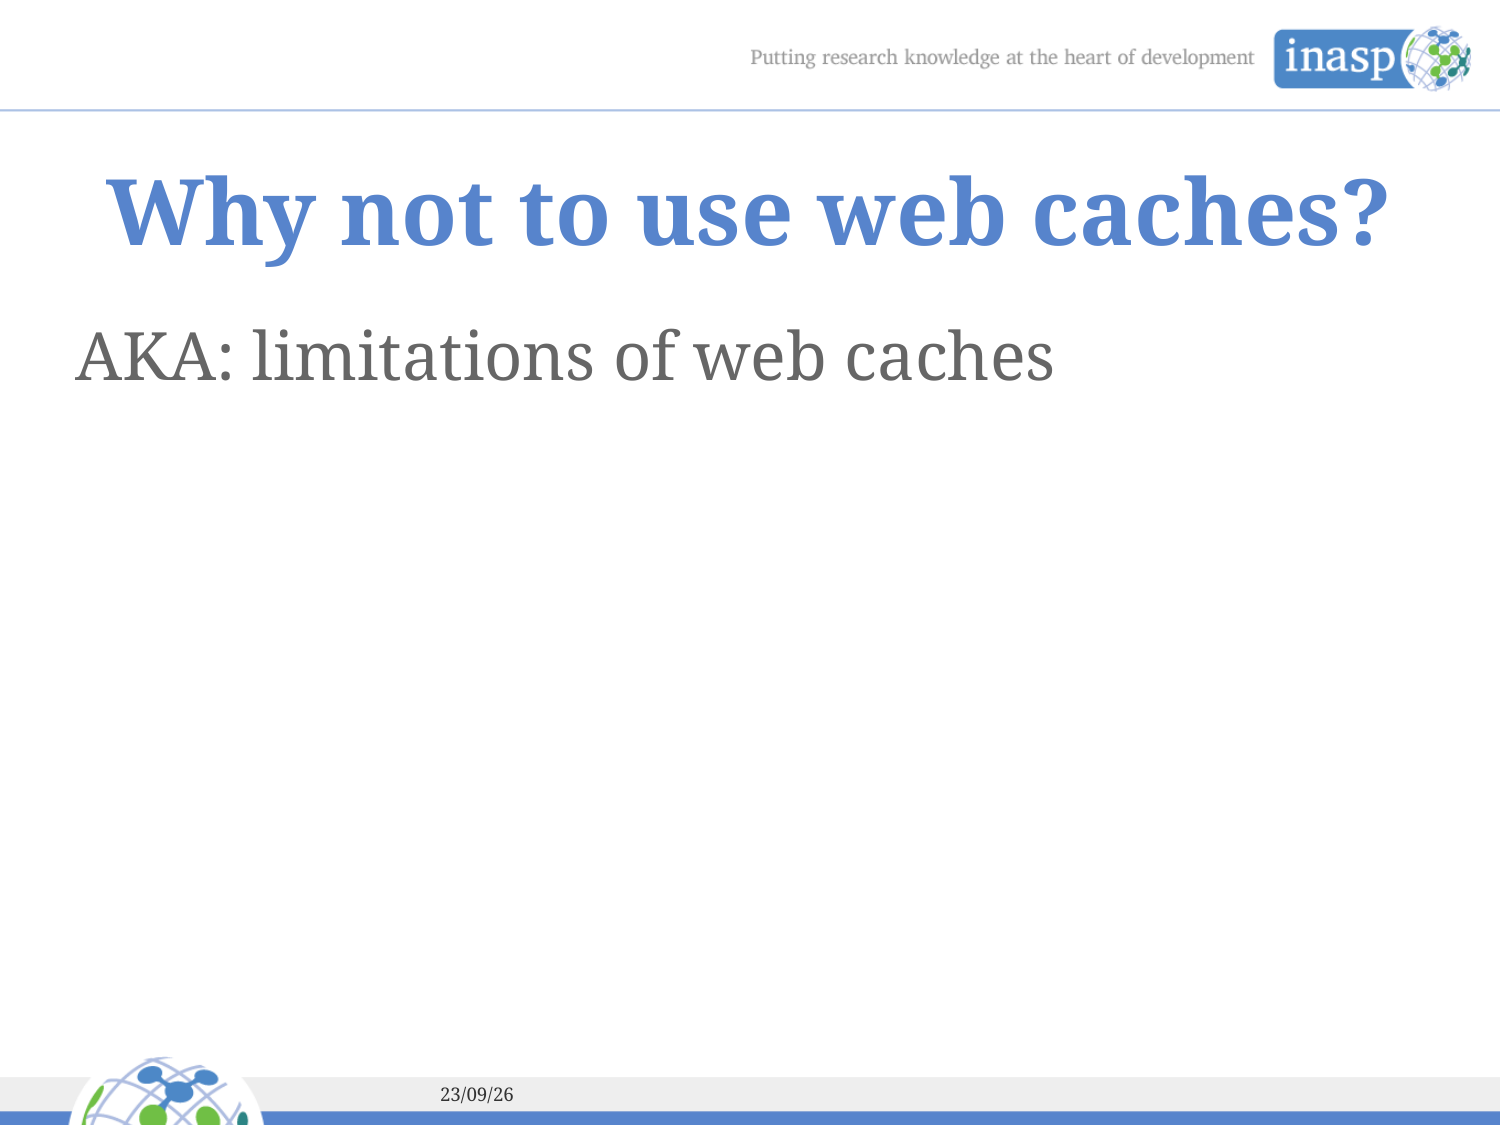

# Why not to use web caches?
AKA: limitations of web caches